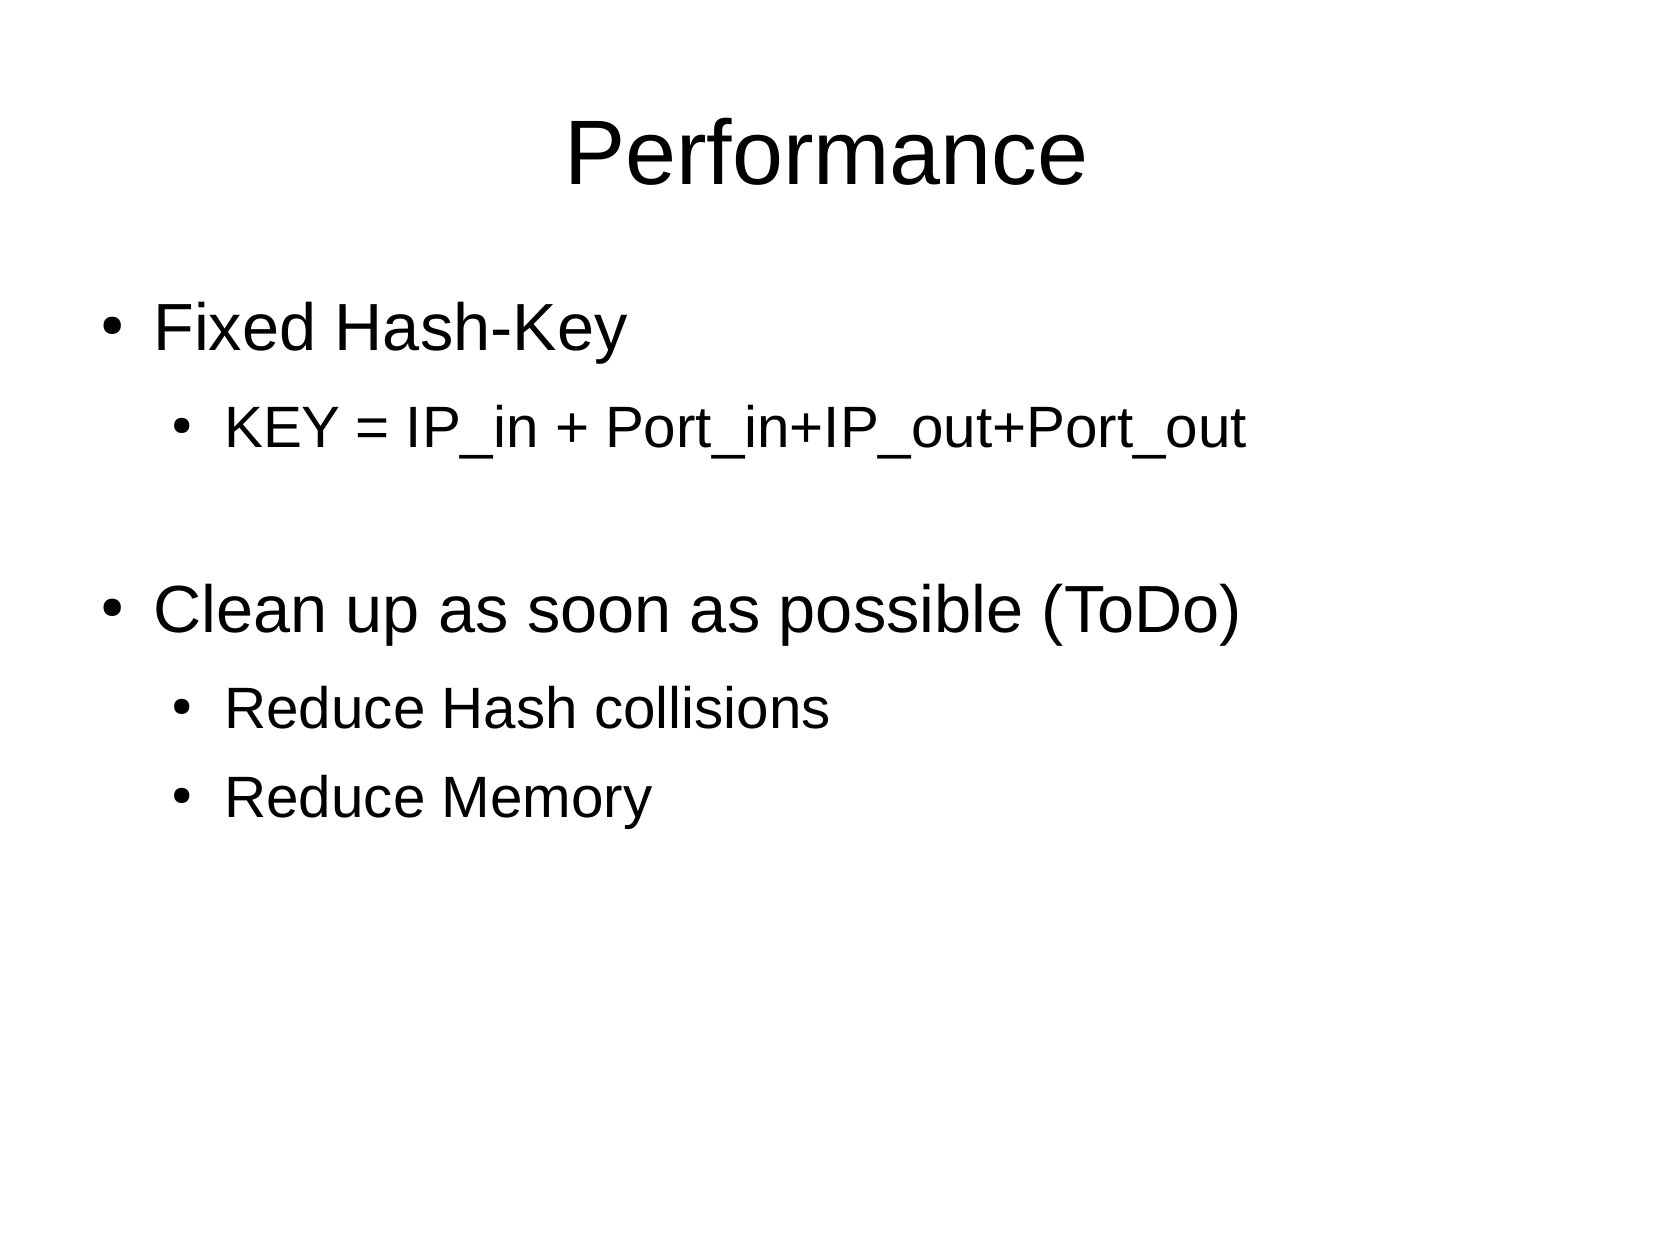

# Performance
Fixed Hash-Key
KEY = IP_in + Port_in+IP_out+Port_out
Clean up as soon as possible (ToDo)
Reduce Hash collisions
Reduce Memory